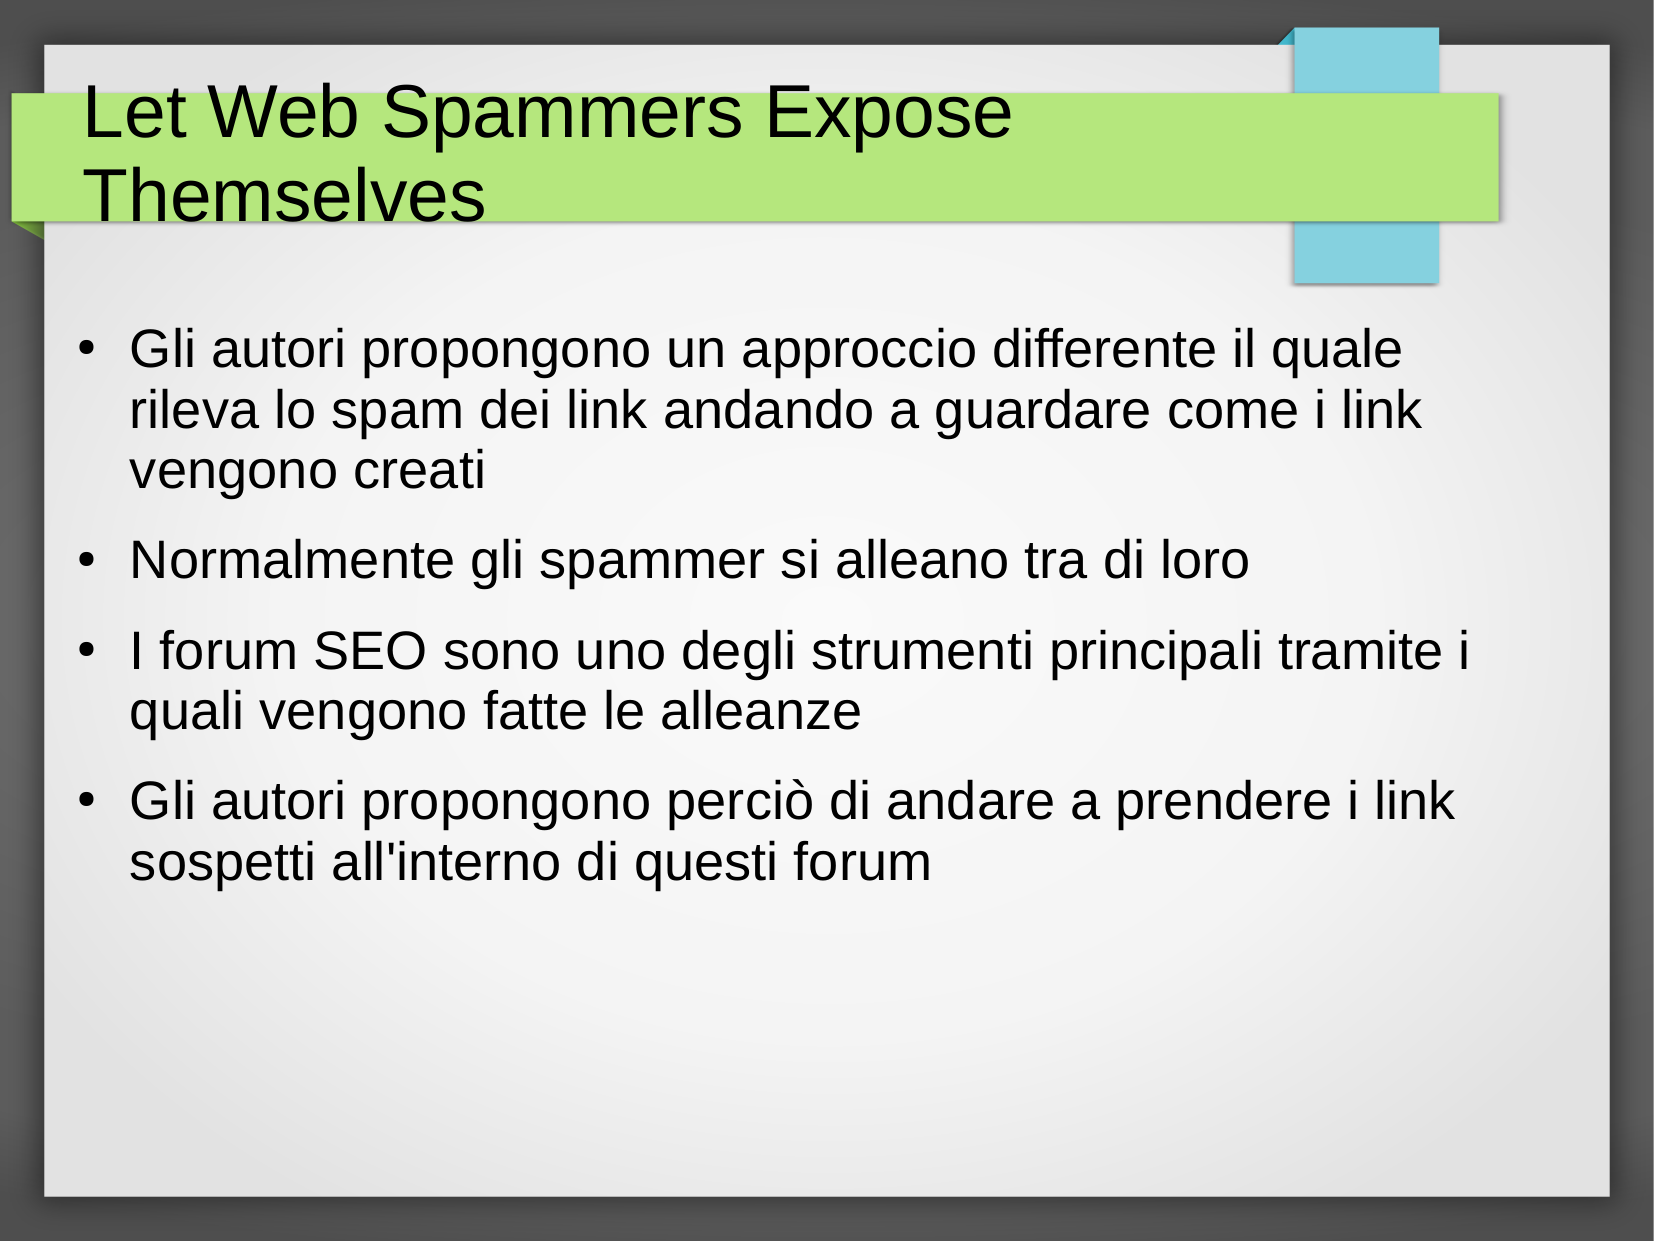

# Let Web Spammers Expose Themselves
Gli autori propongono un approccio differente il quale rileva lo spam dei link andando a guardare come i link vengono creati
Normalmente gli spammer si alleano tra di loro
I forum SEO sono uno degli strumenti principali tramite i quali vengono fatte le alleanze
Gli autori propongono perciò di andare a prendere i link sospetti all'interno di questi forum